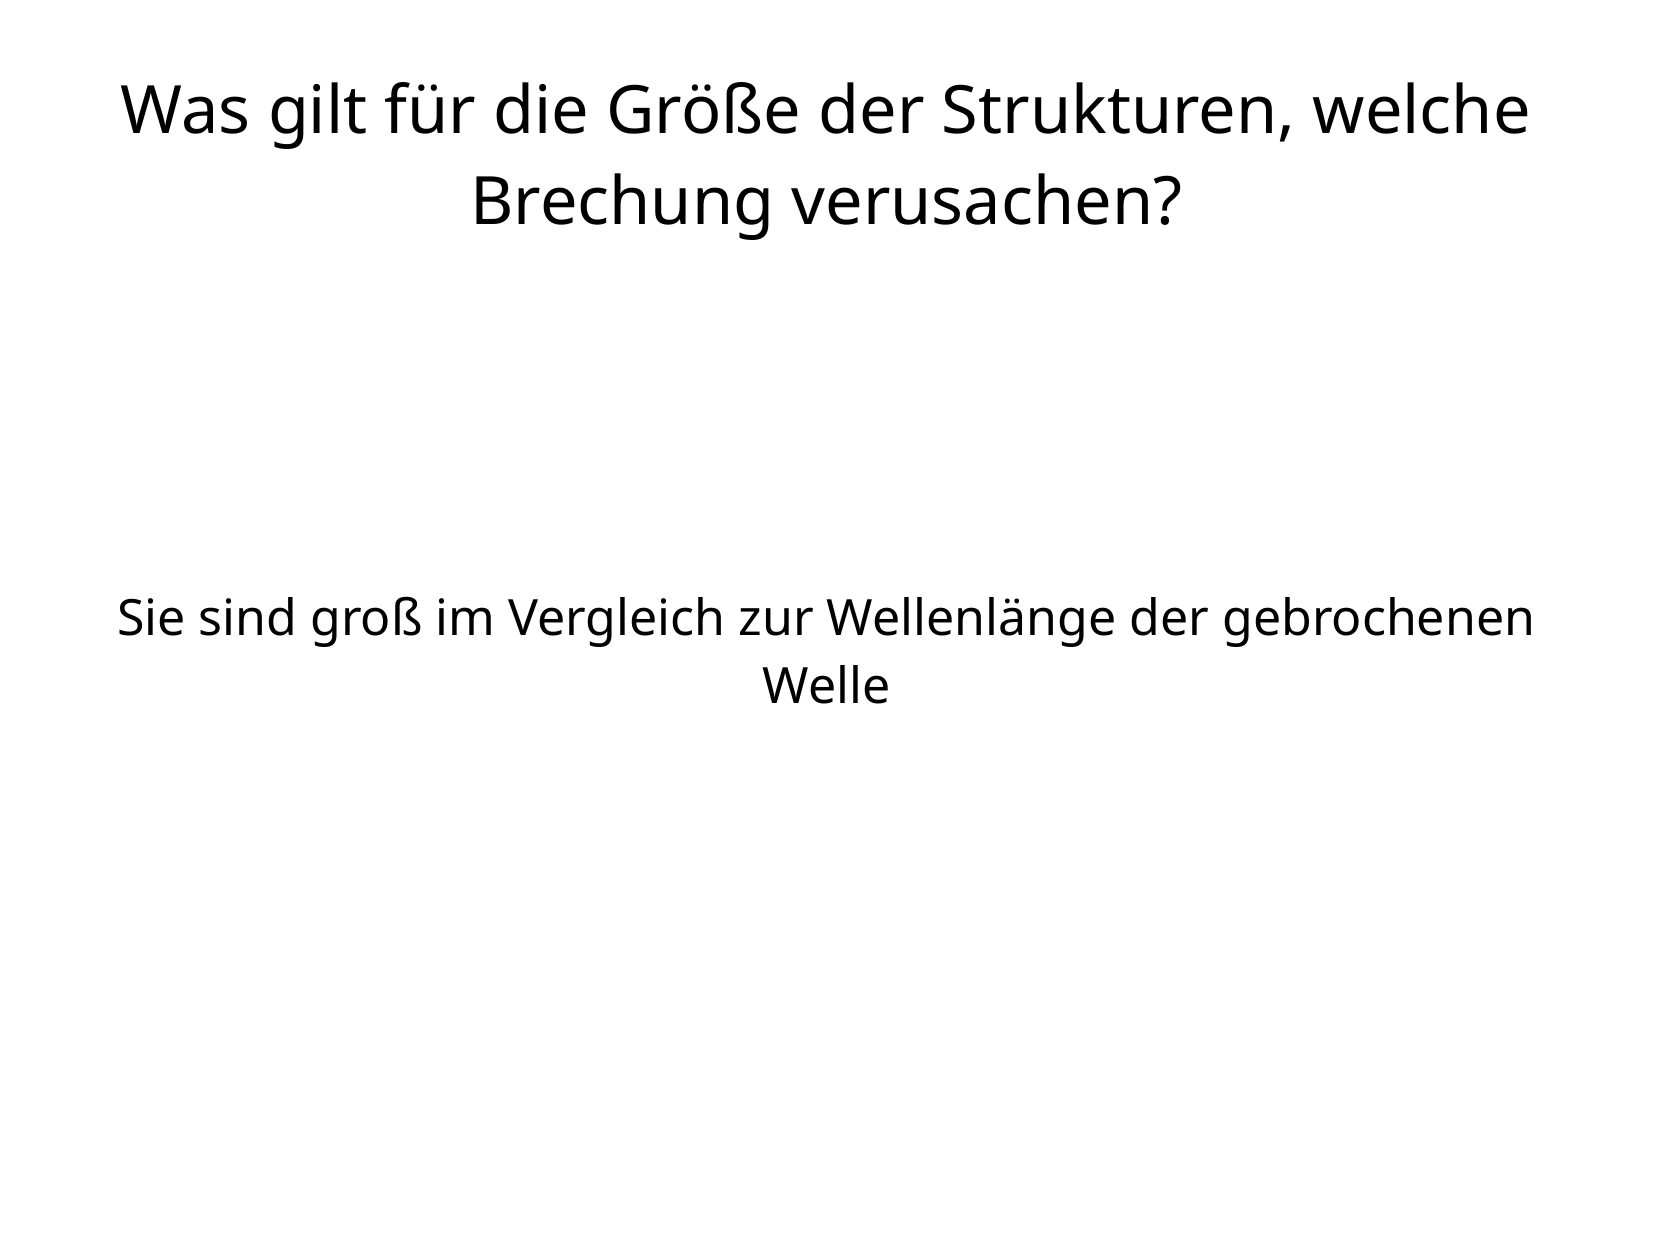

# Was gilt für die Größe der Strukturen, welche Brechung verusachen?
Sie sind groß im Vergleich zur Wellenlänge der gebrochenen Welle